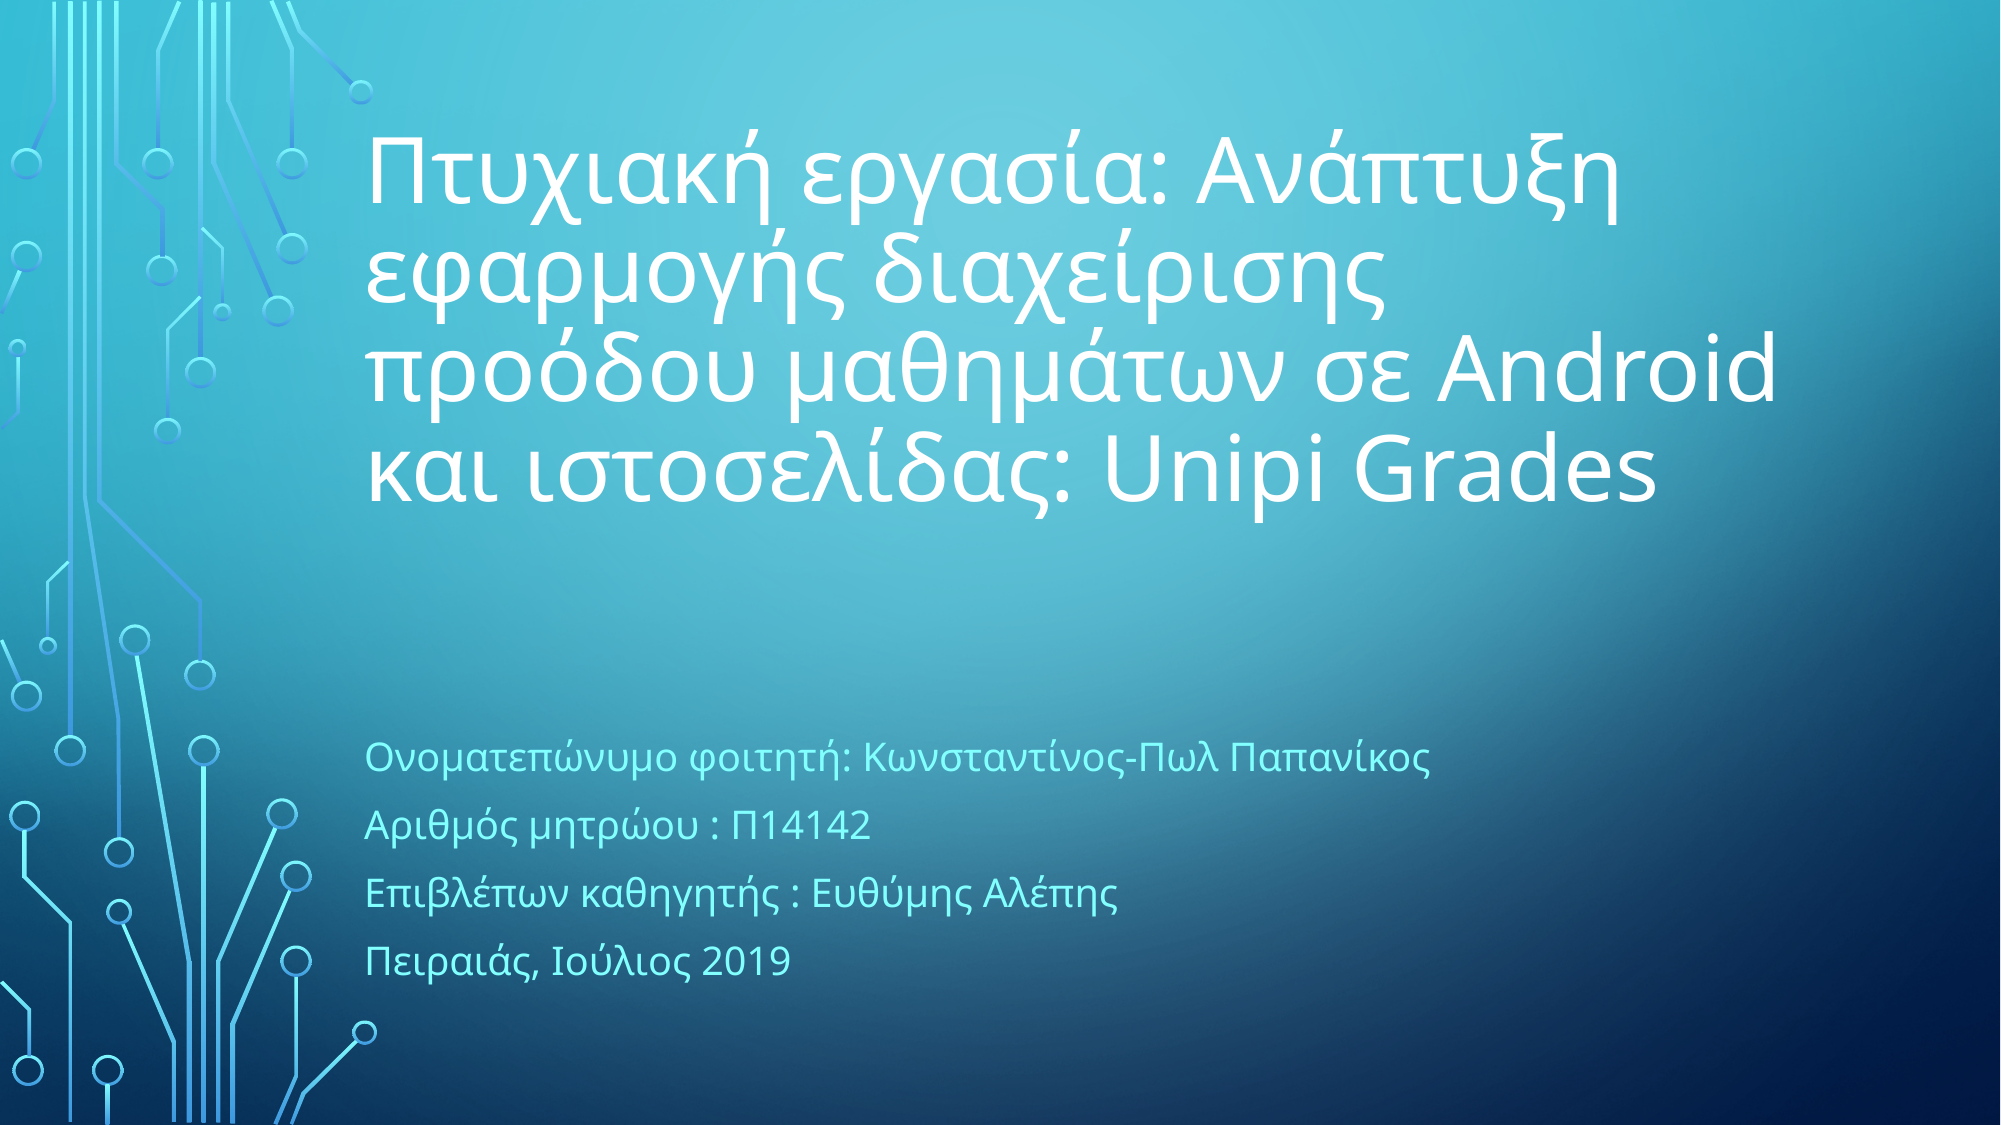

# Πτυχιακή εργασία: Ανάπτυξη εφαρμογής διαχείρισης προόδου μαθημάτων σε Αndroid και ιστοσελίδας: Unipi Grades
Ονοματεπώνυμο φοιτητή: Κωνσταντίνος-Πωλ Παπανίκος
Αριθμός μητρώου : Π14142
Επιβλέπων καθηγητής : Ευθύμης Αλέπης
Πειραιάς, Ιούλιος 2019